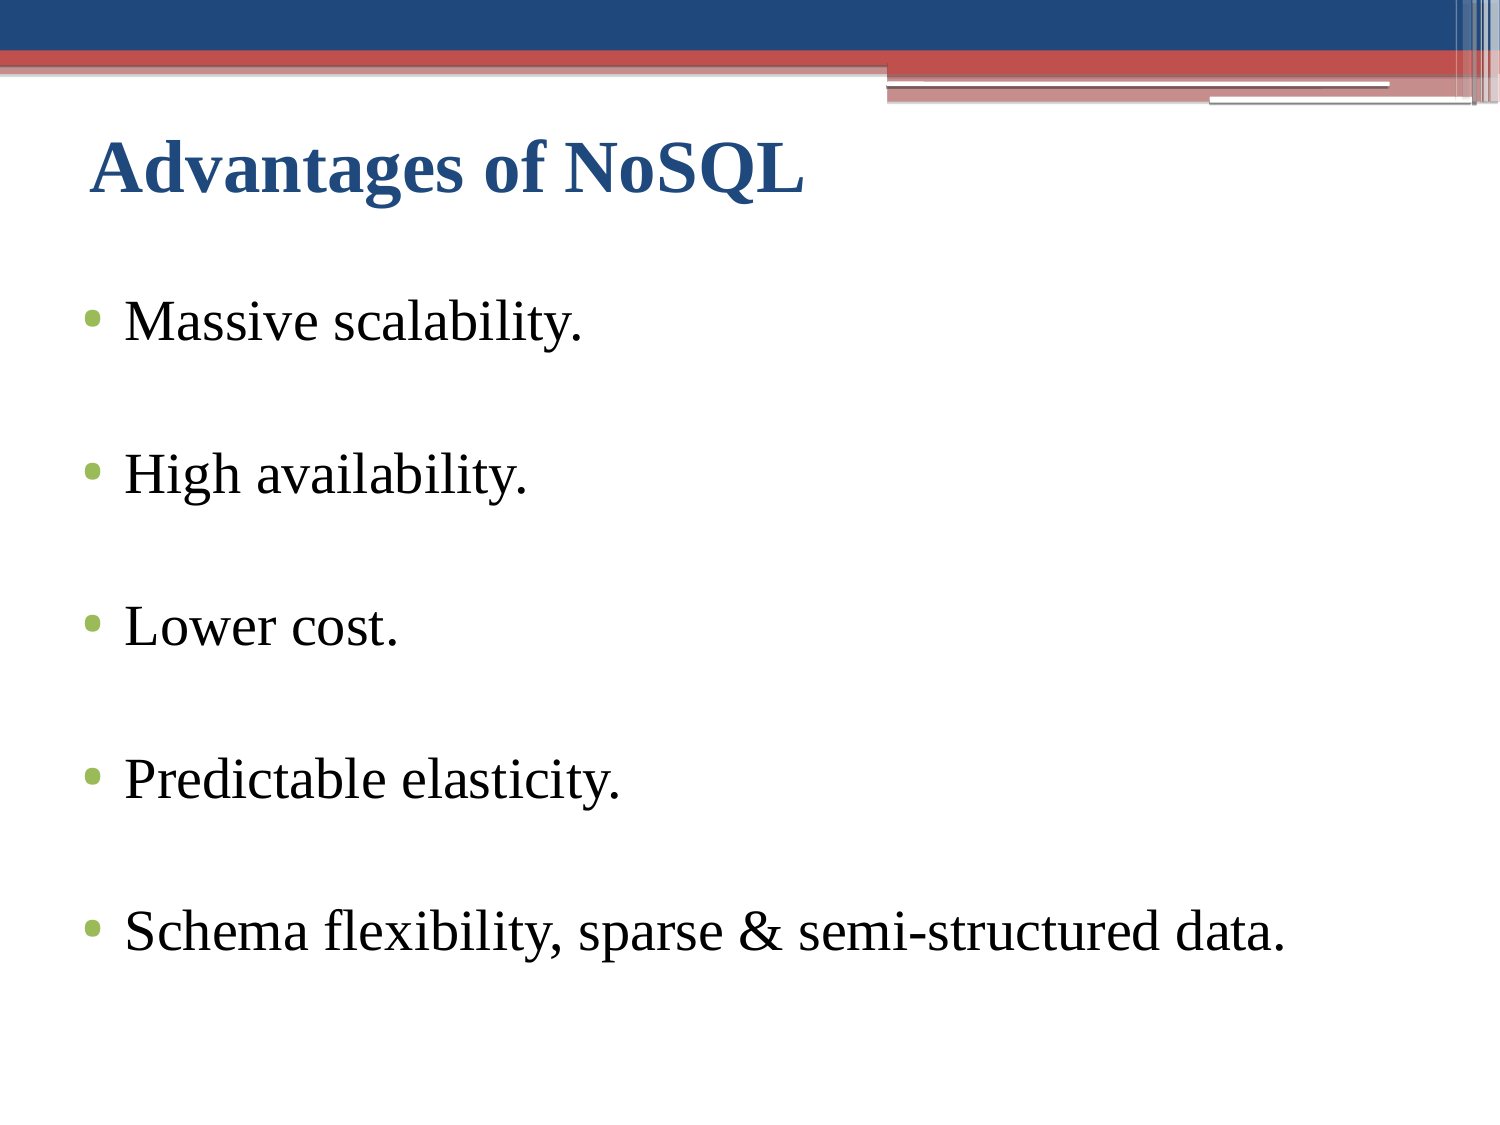

# Advantages of NoSQL
Massive scalability.
High availability.
Lower cost.
Predictable elasticity.
Schema flexibility, sparse & semi-structured data.